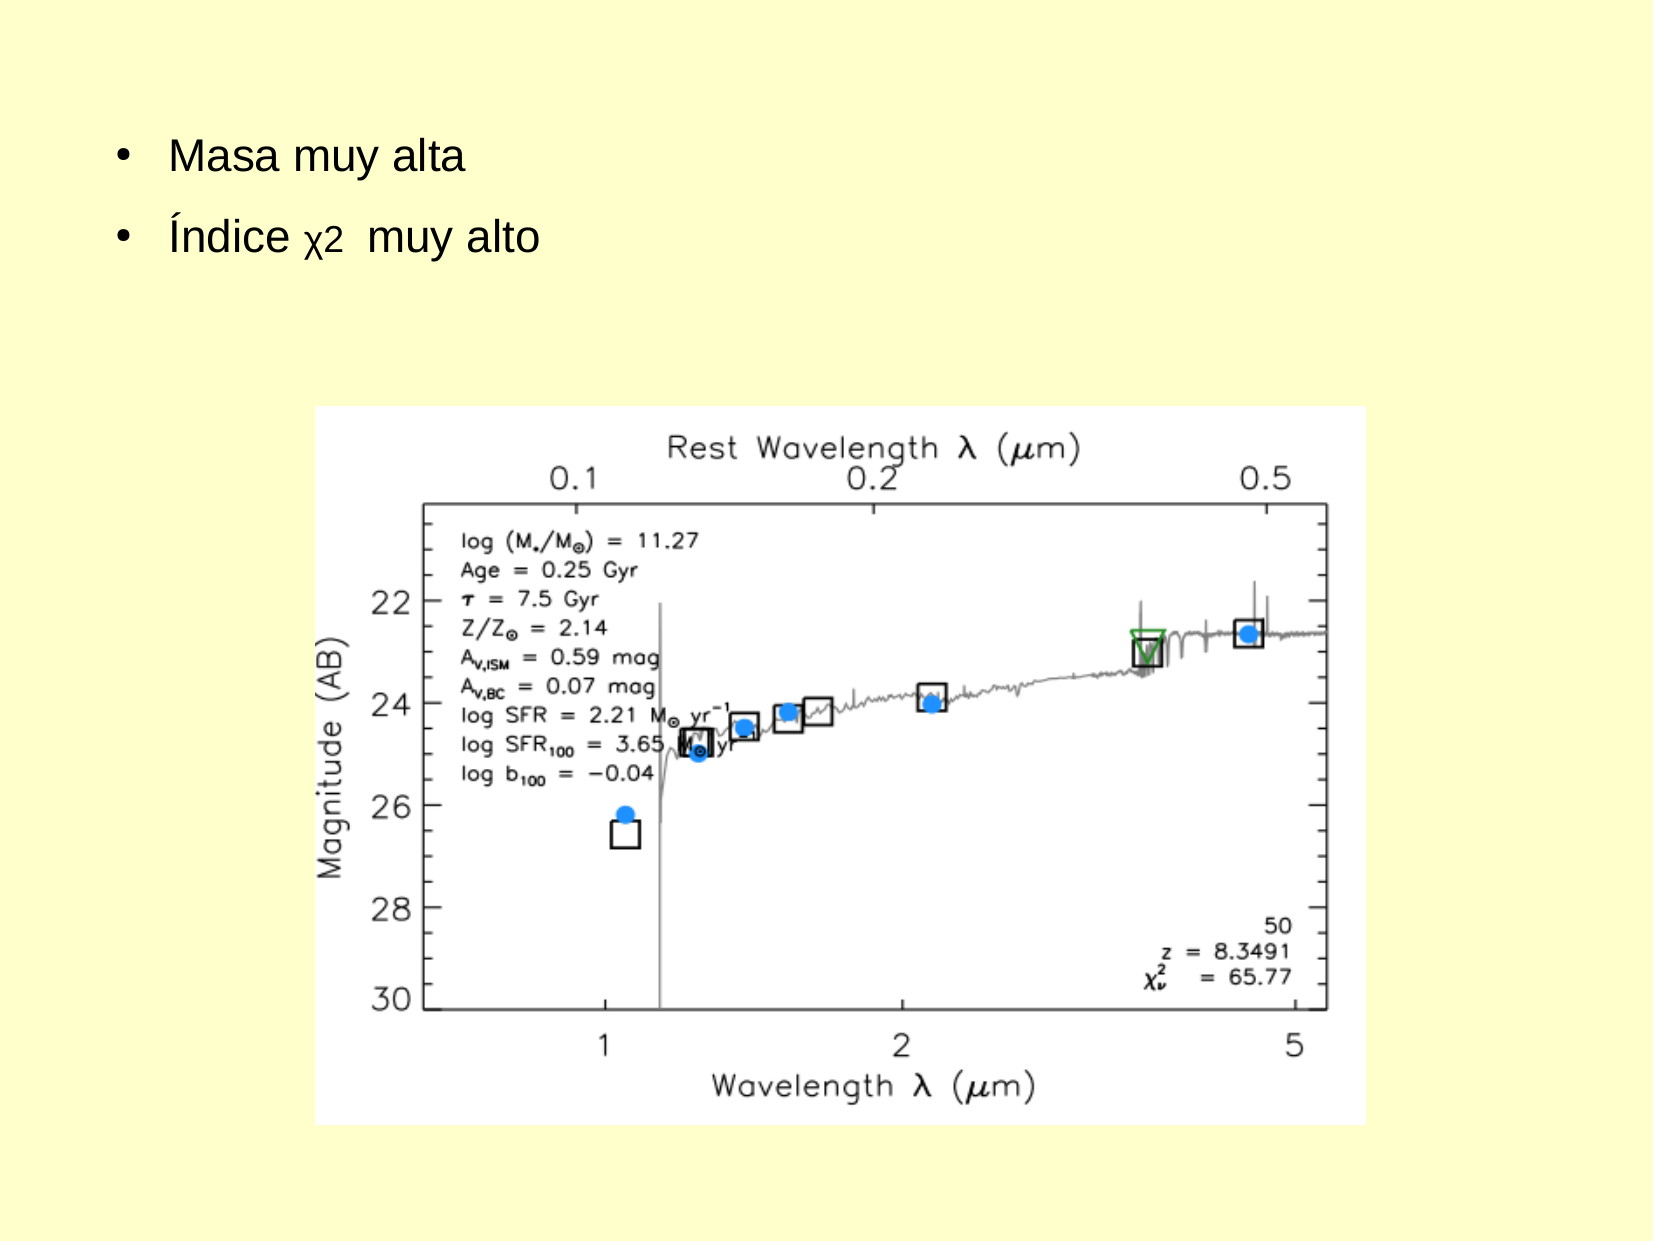

# Masa muy alta
Índice χ2 muy alto